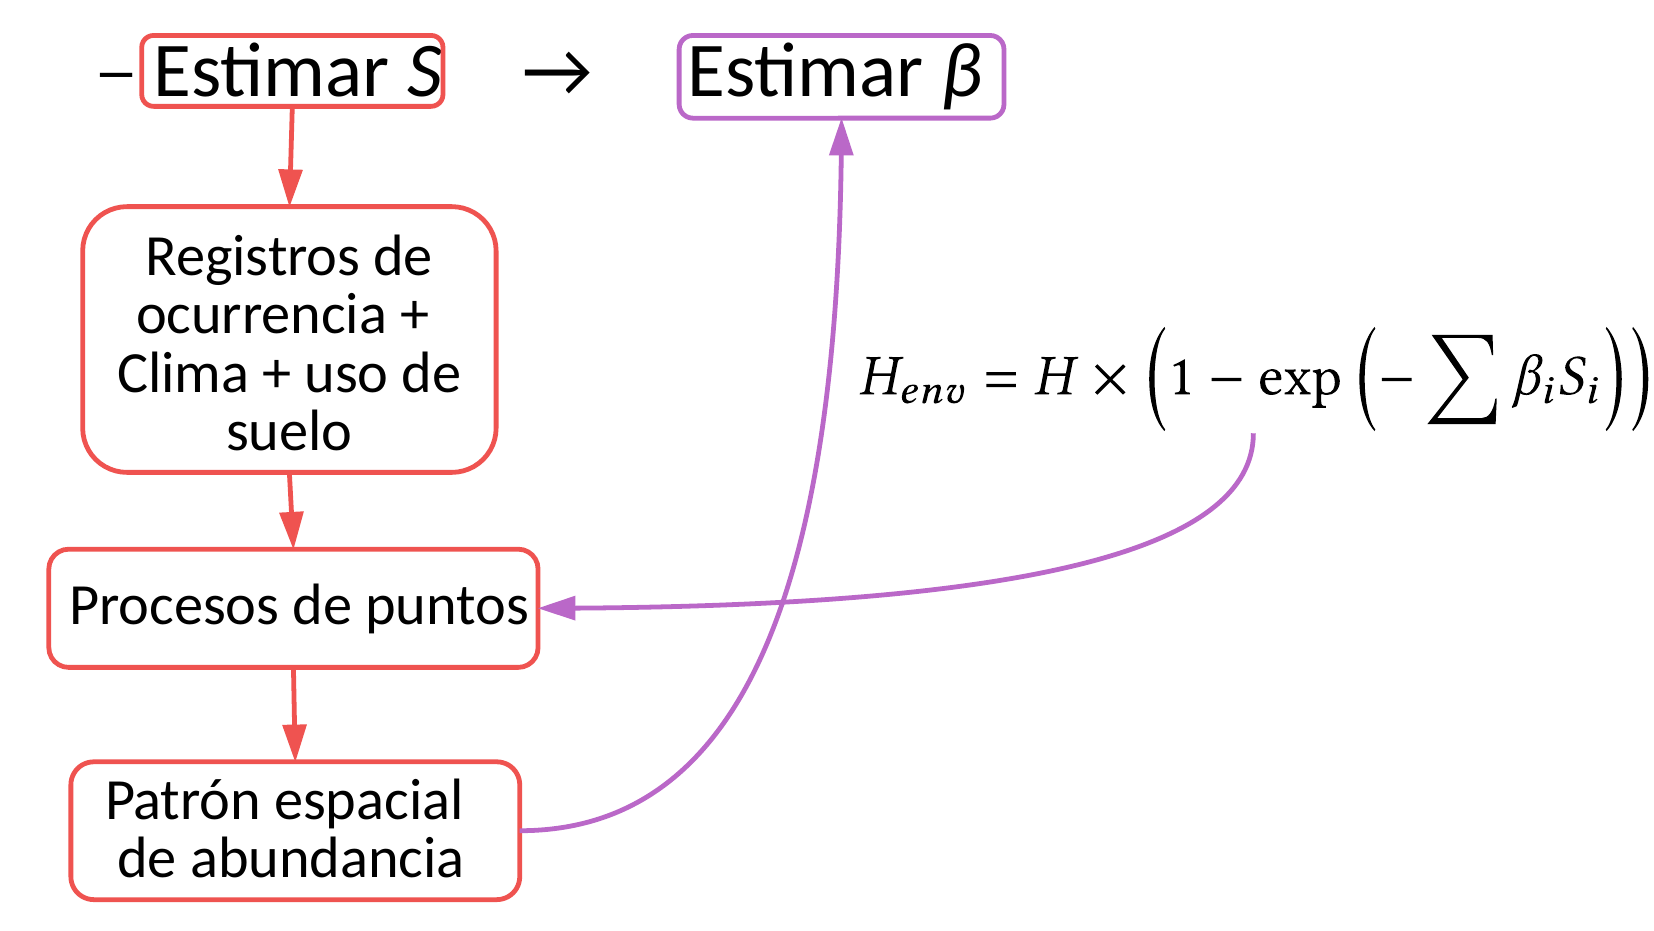

# Estimar S 	→		 Estimar β
Registros de ocurrencia +
Clima + uso de suelo
Procesos de puntos
Patrón espacial
de abundancia